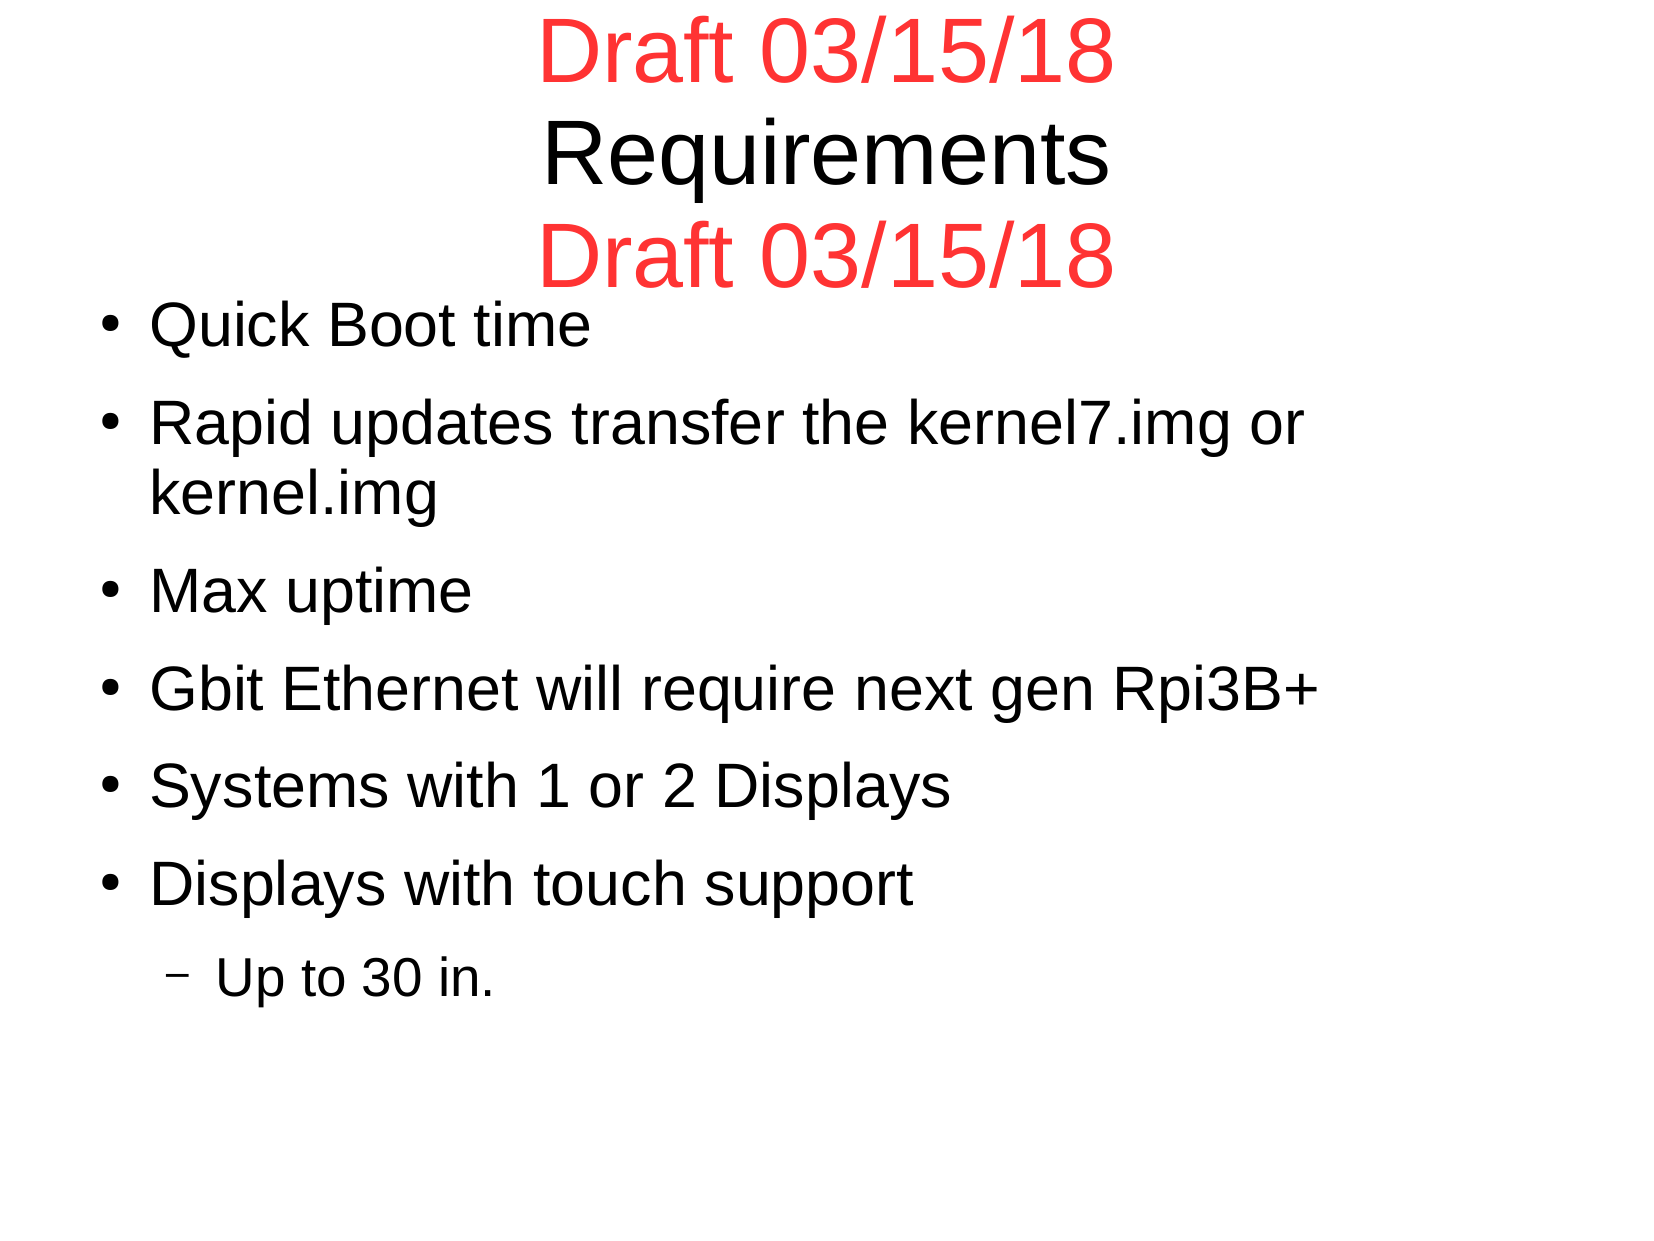

# Draft 03/15/18 Requirements Draft 03/15/18
Quick Boot time
Rapid updates transfer the kernel7.img or kernel.img
Max uptime
Gbit Ethernet will require next gen Rpi3B+
Systems with 1 or 2 Displays
Displays with touch support
Up to 30 in.